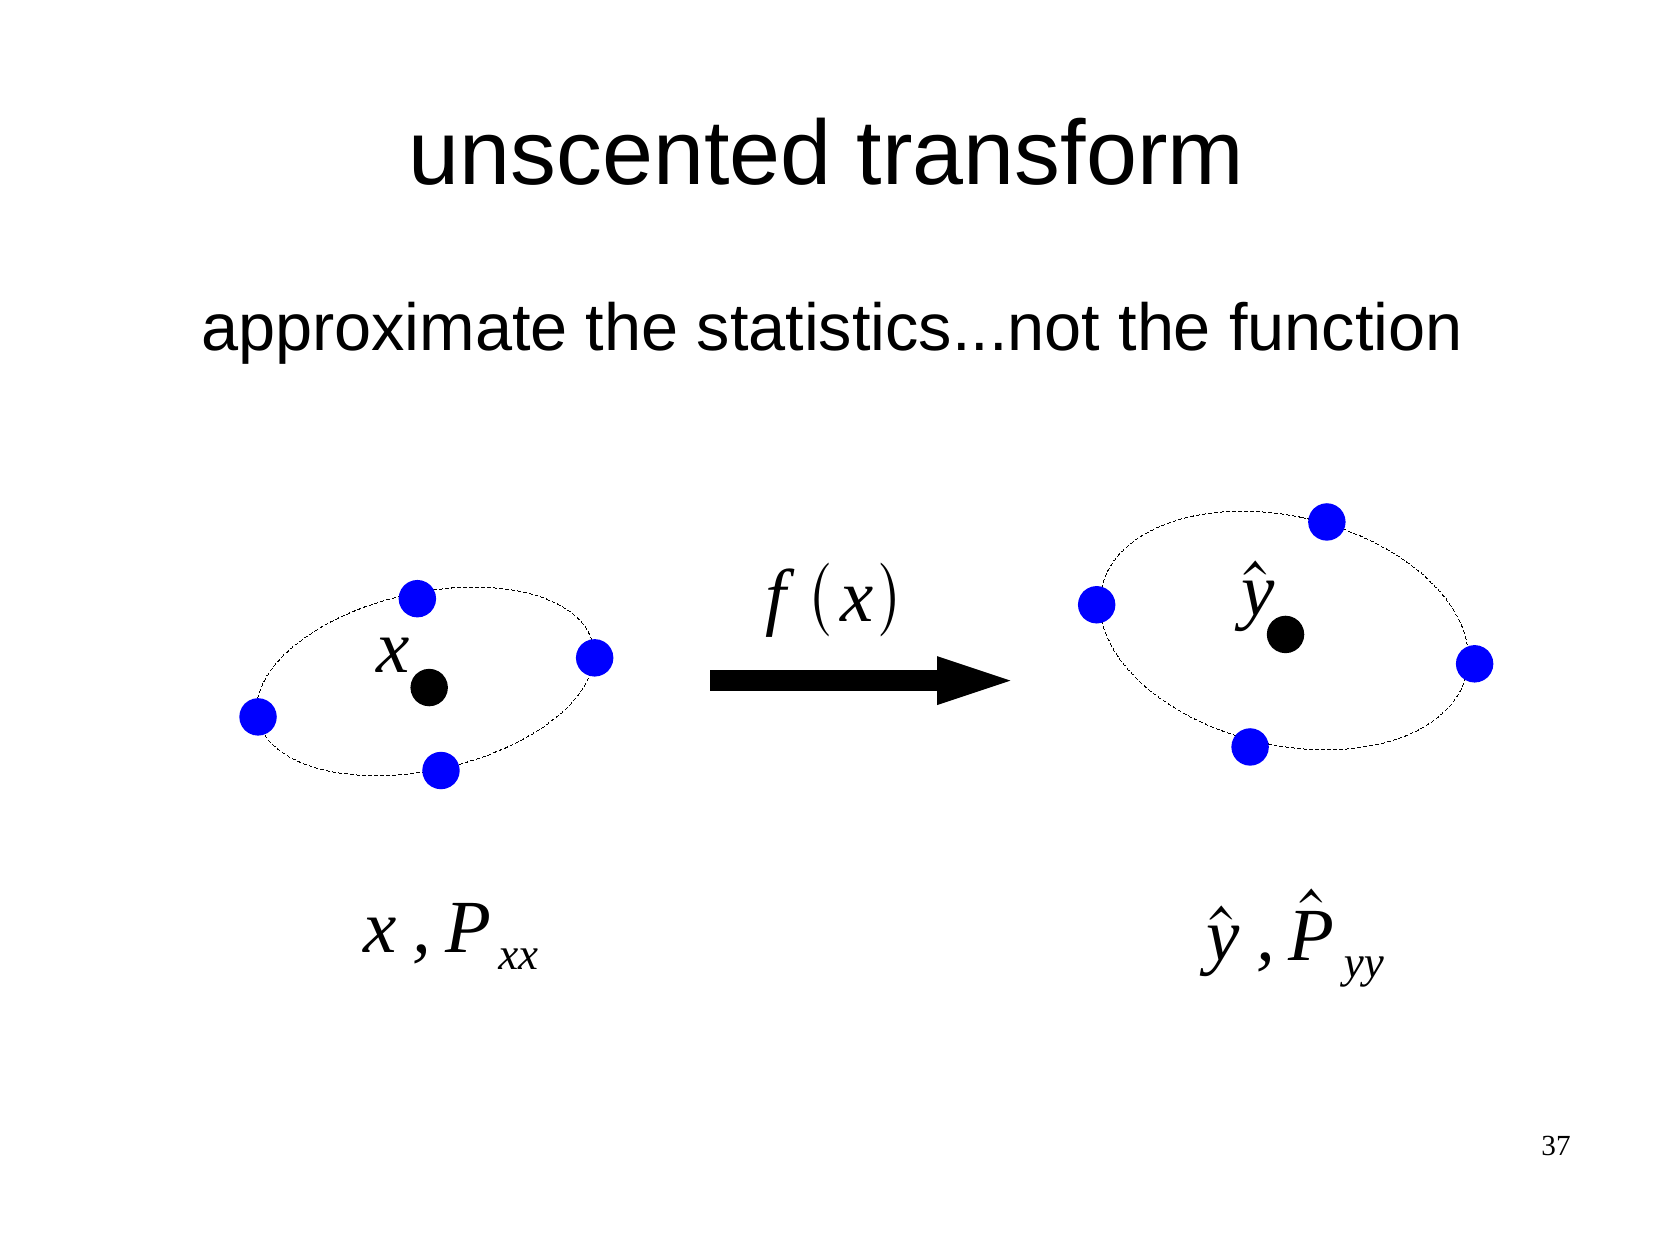

# unscented transform
approximate the statistics...not the function
37